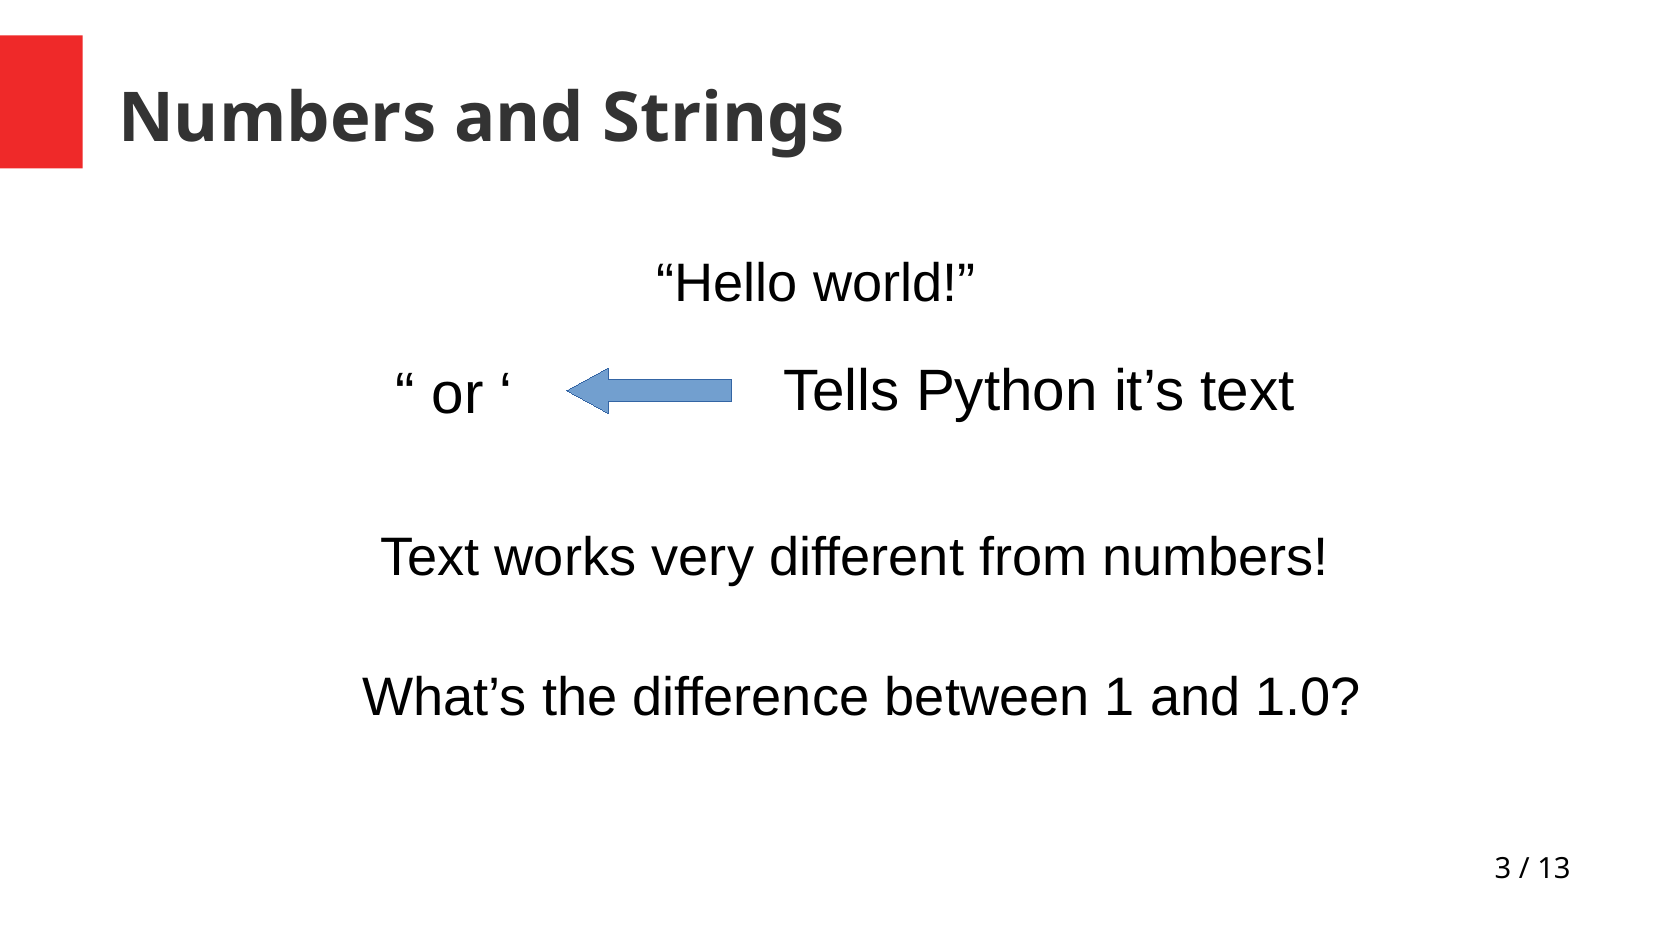

# Numbers and Strings
“Hello world!”
Tells Python it’s text
“ or ‘
Text works very different from numbers!
What’s the difference between 1 and 1.0?
3